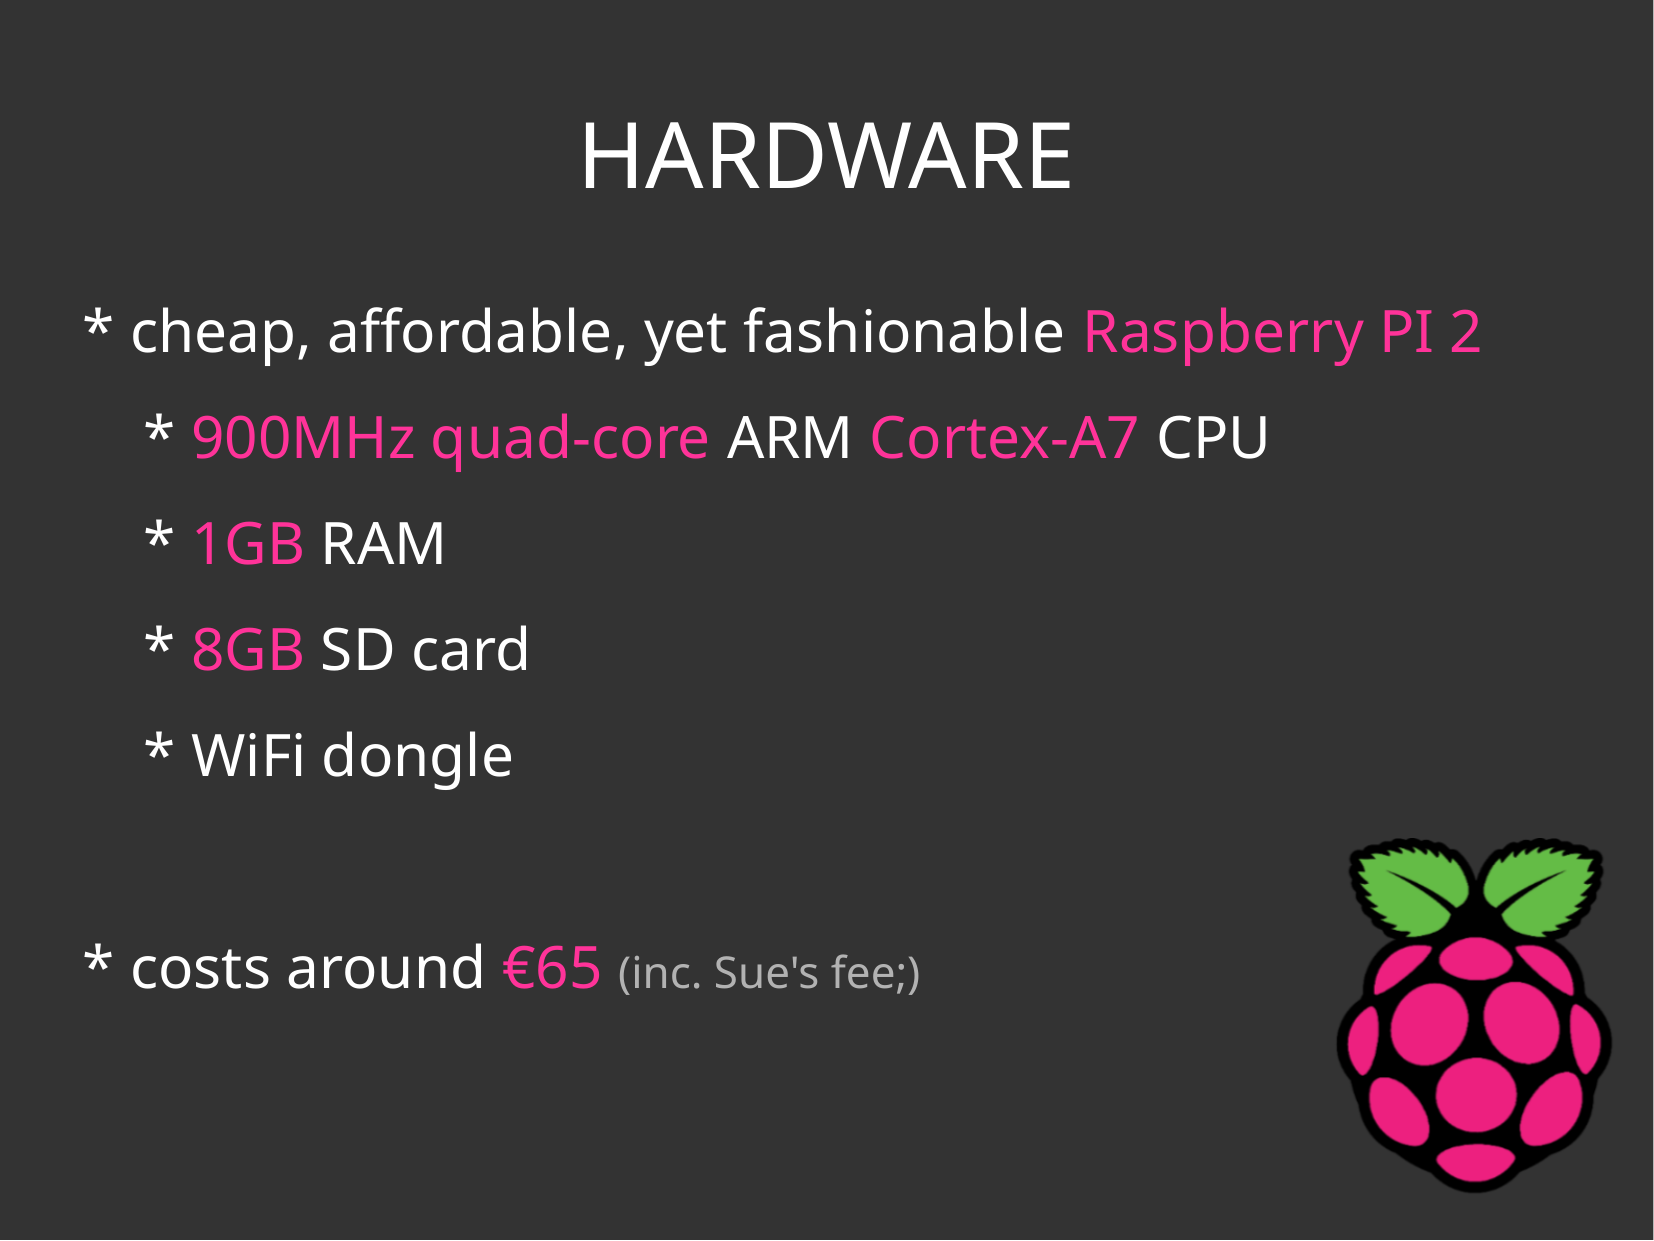

# HARDWARE
* cheap, affordable, yet fashionable Raspberry PI 2
 * 900MHz quad-core ARM Cortex-A7 CPU
 * 1GB RAM
 * 8GB SD card
 * WiFi dongle
* costs around €65 (inc. Sue's fee;)